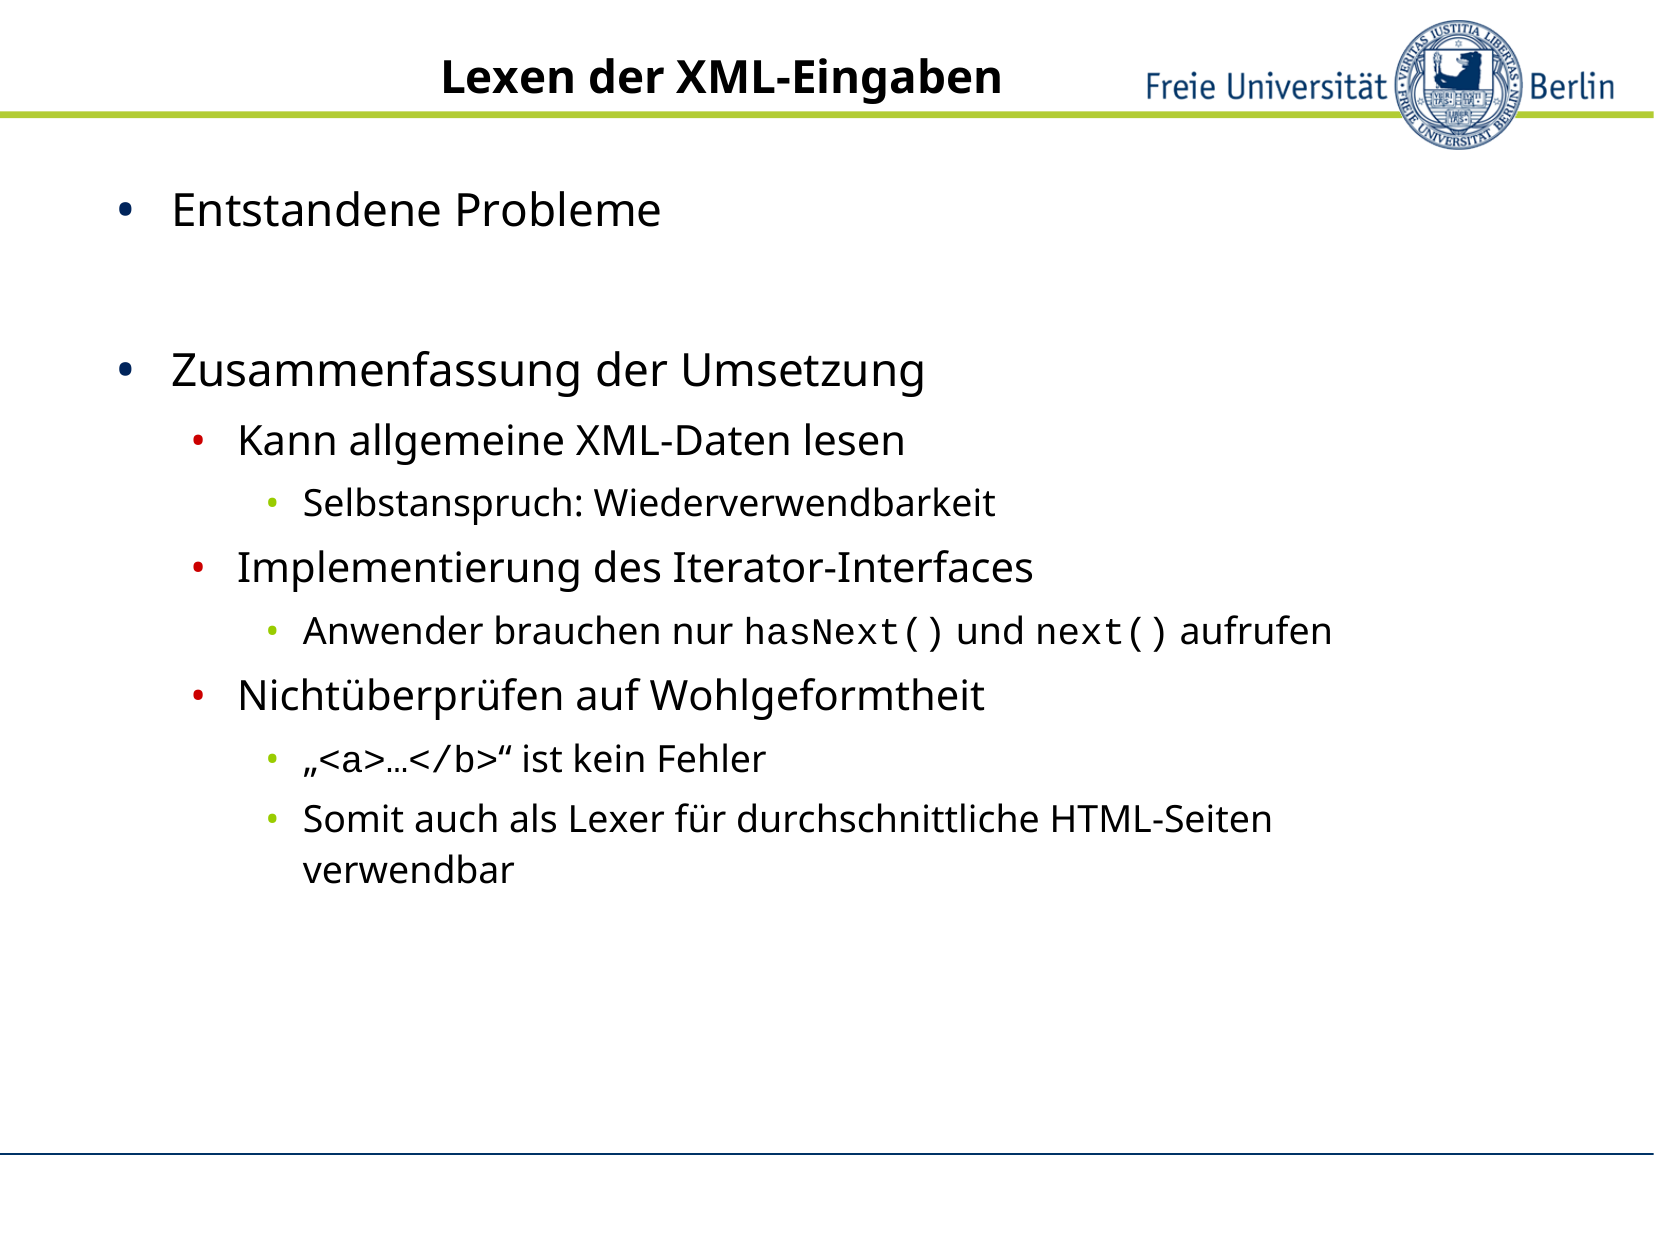

# Lexen der XML-Eingaben
Entstandene Probleme
Zusammenfassung der Umsetzung
Kann allgemeine XML-Daten lesen
Selbstanspruch: Wiederverwendbarkeit
Implementierung des Iterator-Interfaces
Anwender brauchen nur hasNext() und next() aufrufen
Nichtüberprüfen auf Wohlgeformtheit
„<a>…</b>“ ist kein Fehler
Somit auch als Lexer für durchschnittliche HTML-Seiten verwendbar